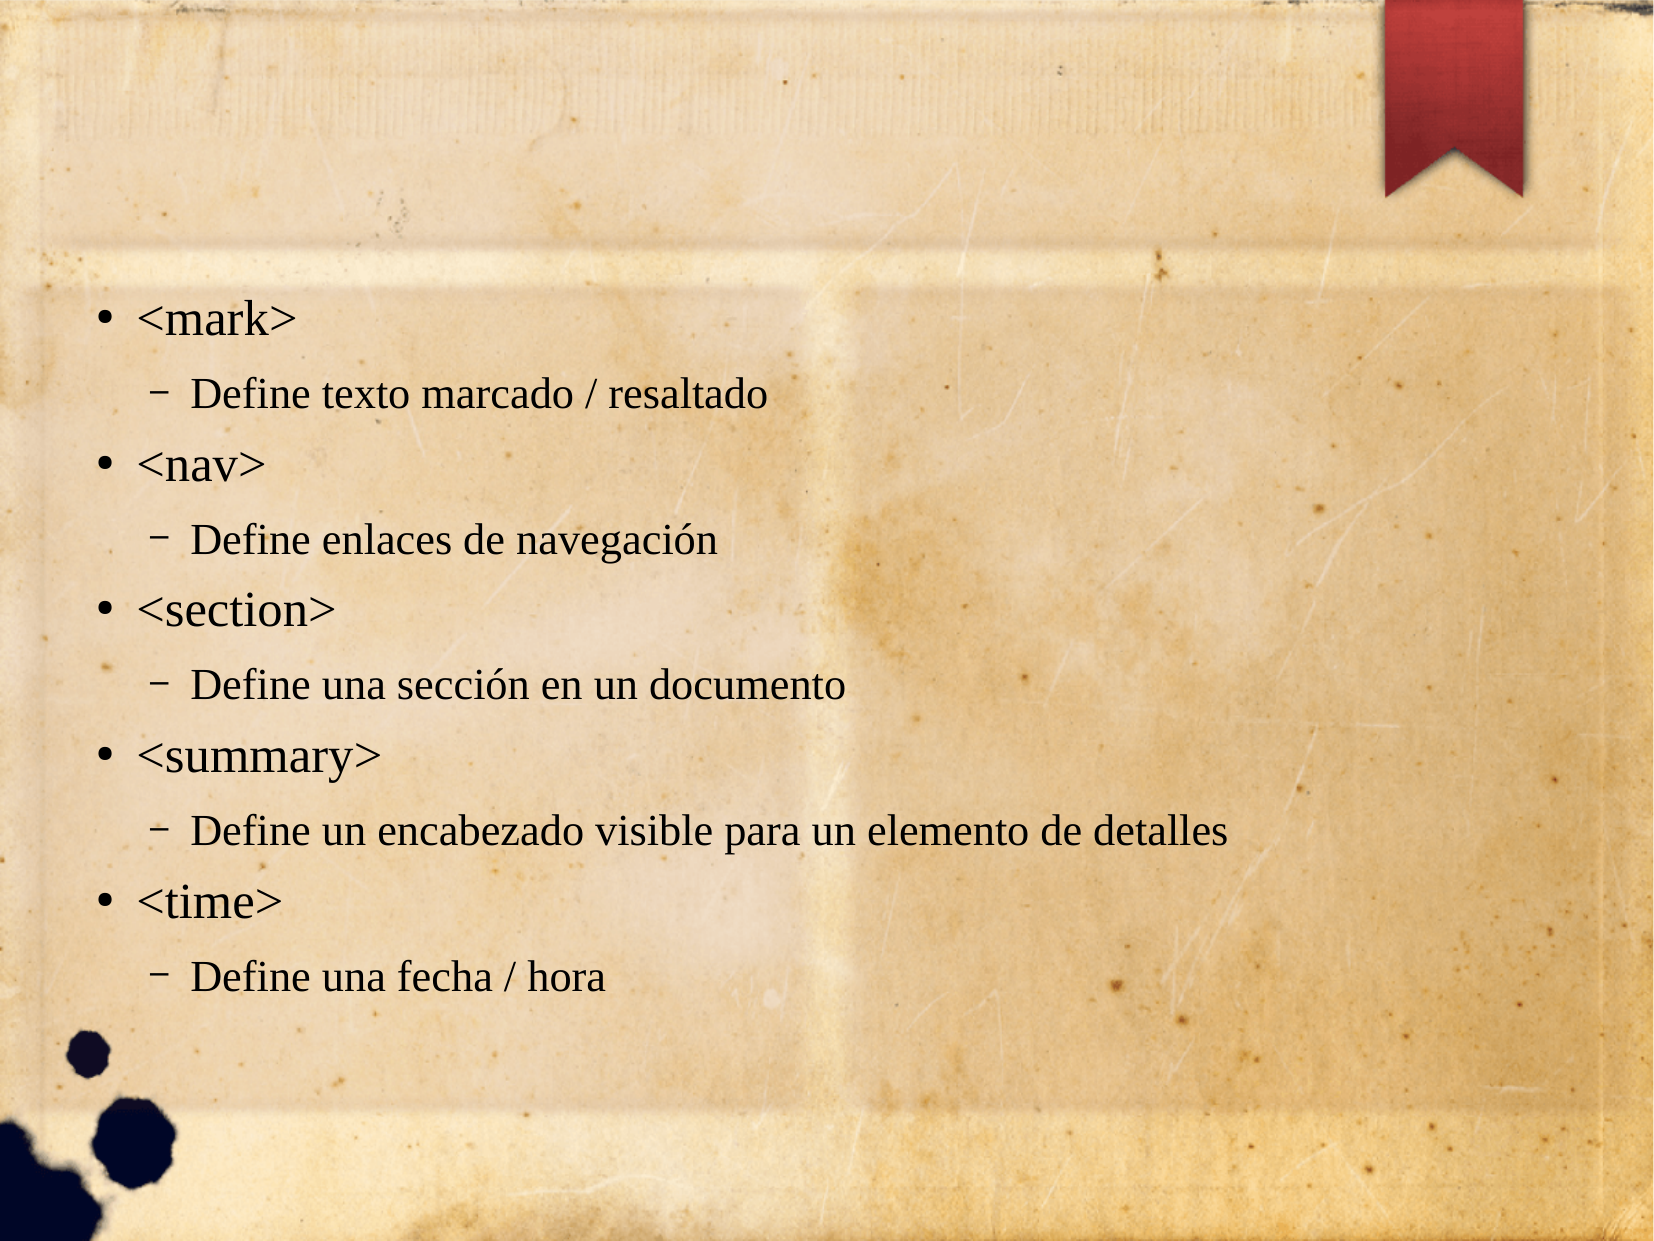

#
<mark>
Define texto marcado / resaltado
<nav>
Define enlaces de navegación
<section>
Define una sección en un documento
<summary>
Define un encabezado visible para un elemento de detalles
<time>
Define una fecha / hora